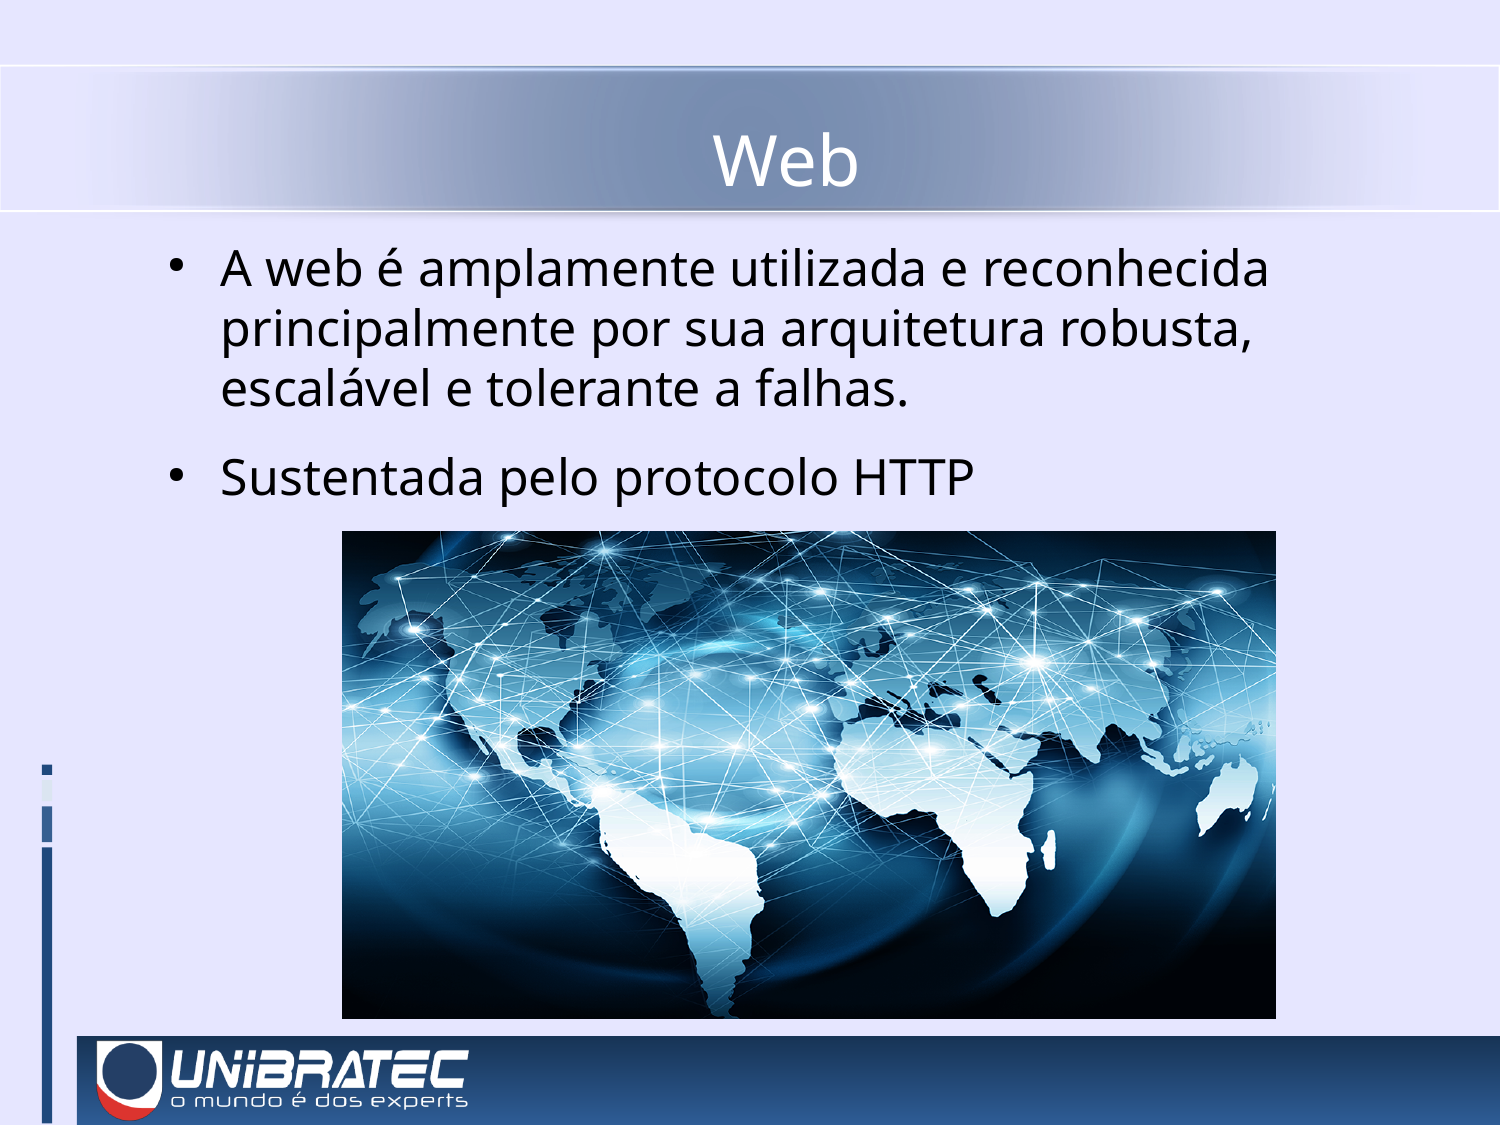

# Web
A web é amplamente utilizada e reconhecida principalmente por sua arquitetura robusta, escalável e tolerante a falhas.
Sustentada pelo protocolo HTTP